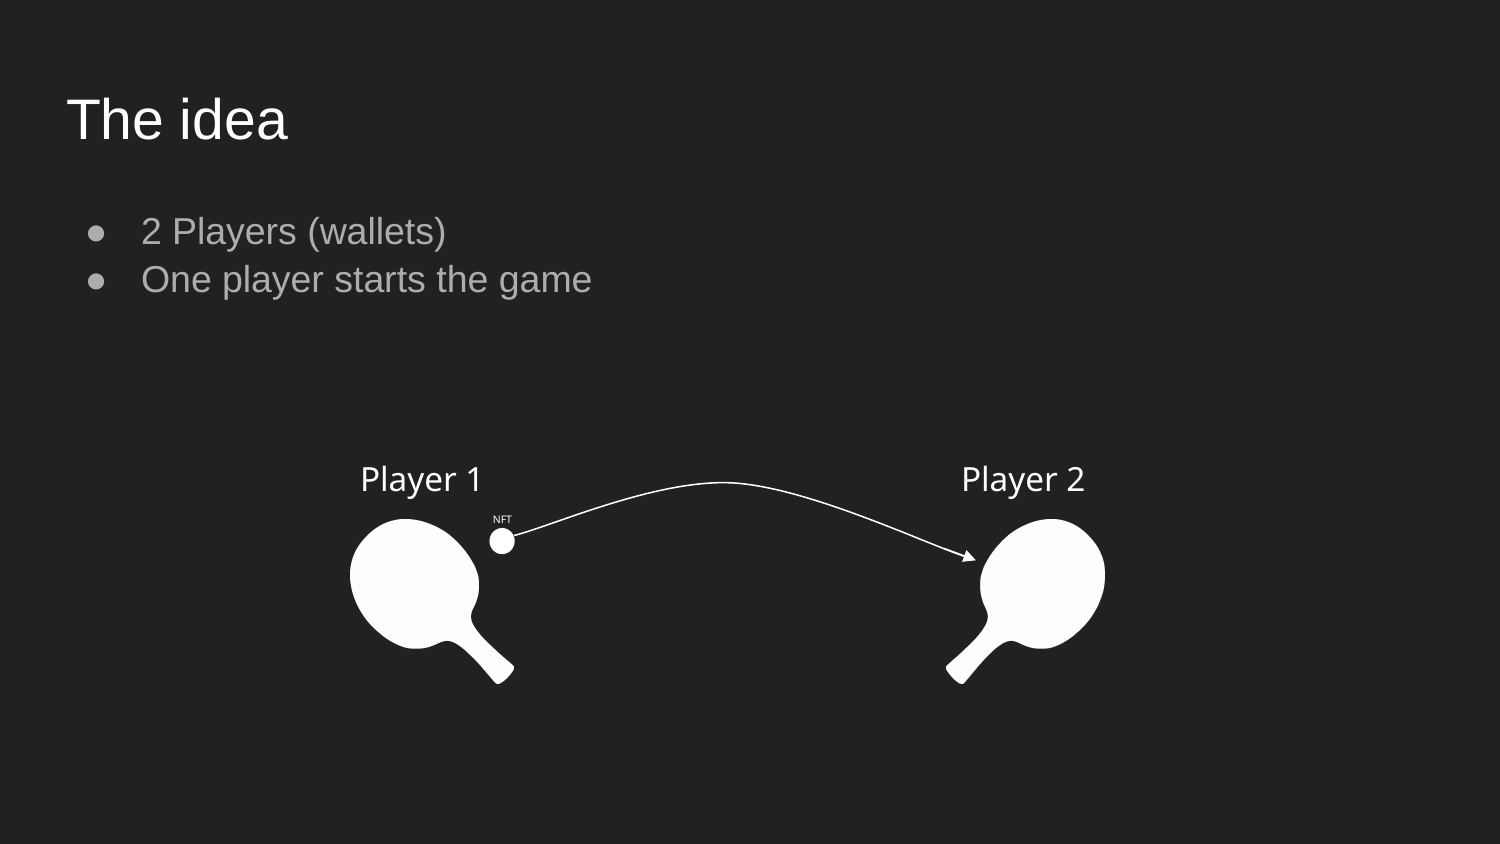

# The idea
2 Players (wallets)
One player starts the game
Player 1
Player 2
NFT